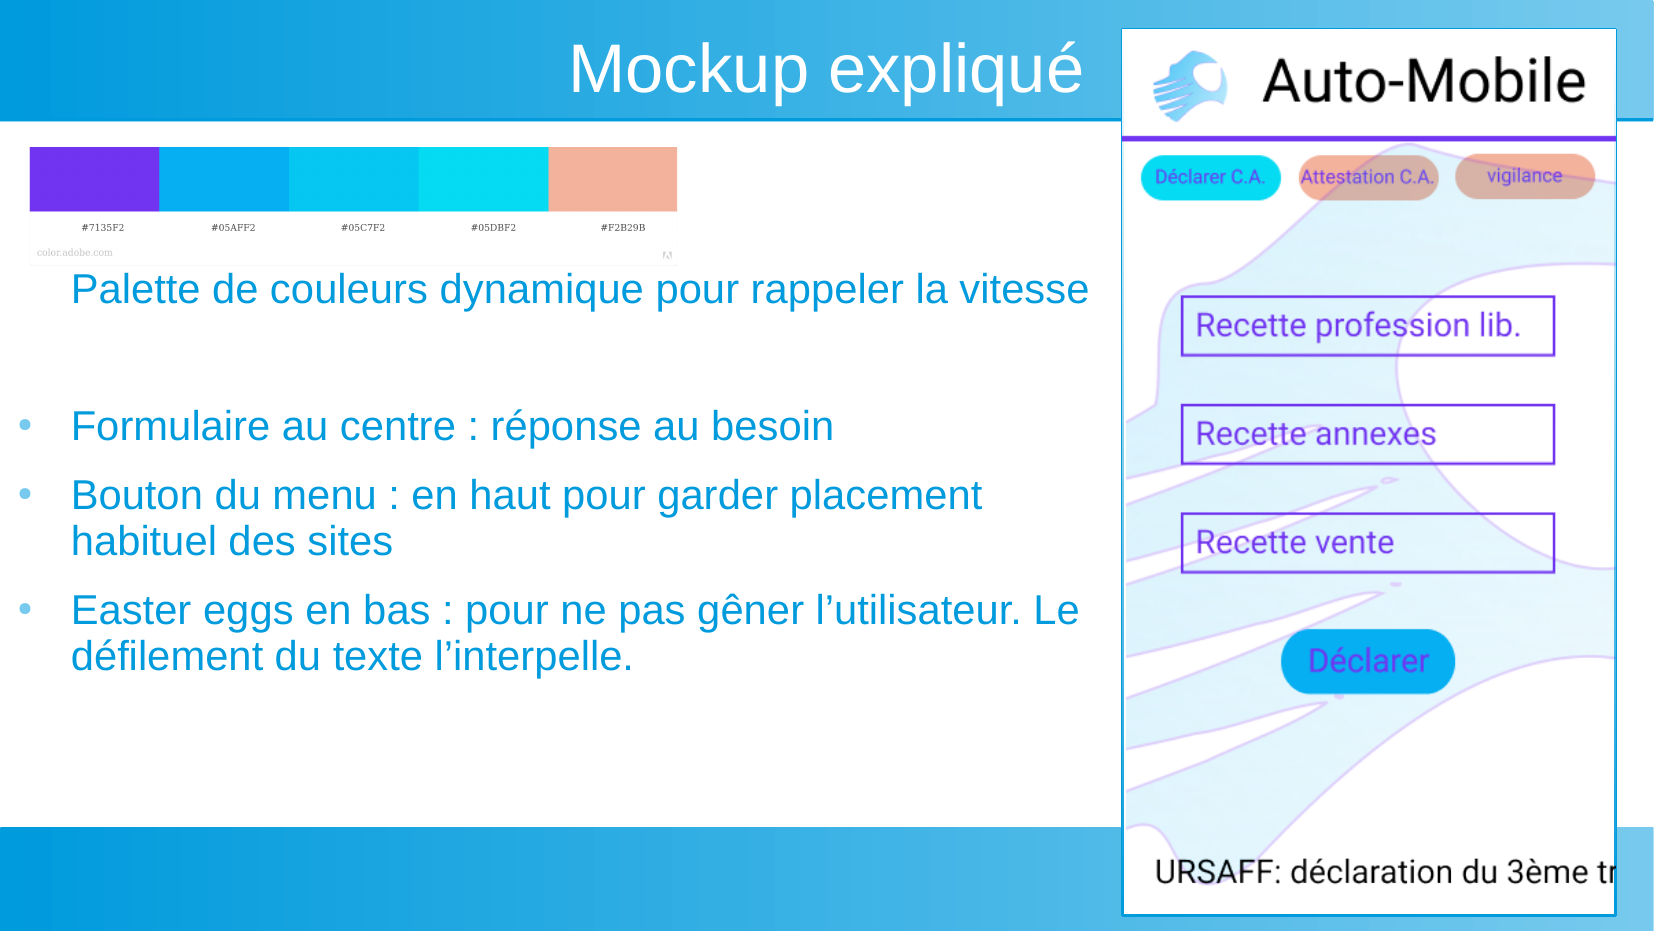

# Mockup expliqué
Palette de couleurs dynamique pour rappeler la vitesse
Formulaire au centre : réponse au besoin
Bouton du menu : en haut pour garder placement habituel des sites
Easter eggs en bas : pour ne pas gêner l’utilisateur. Le défilement du texte l’interpelle.